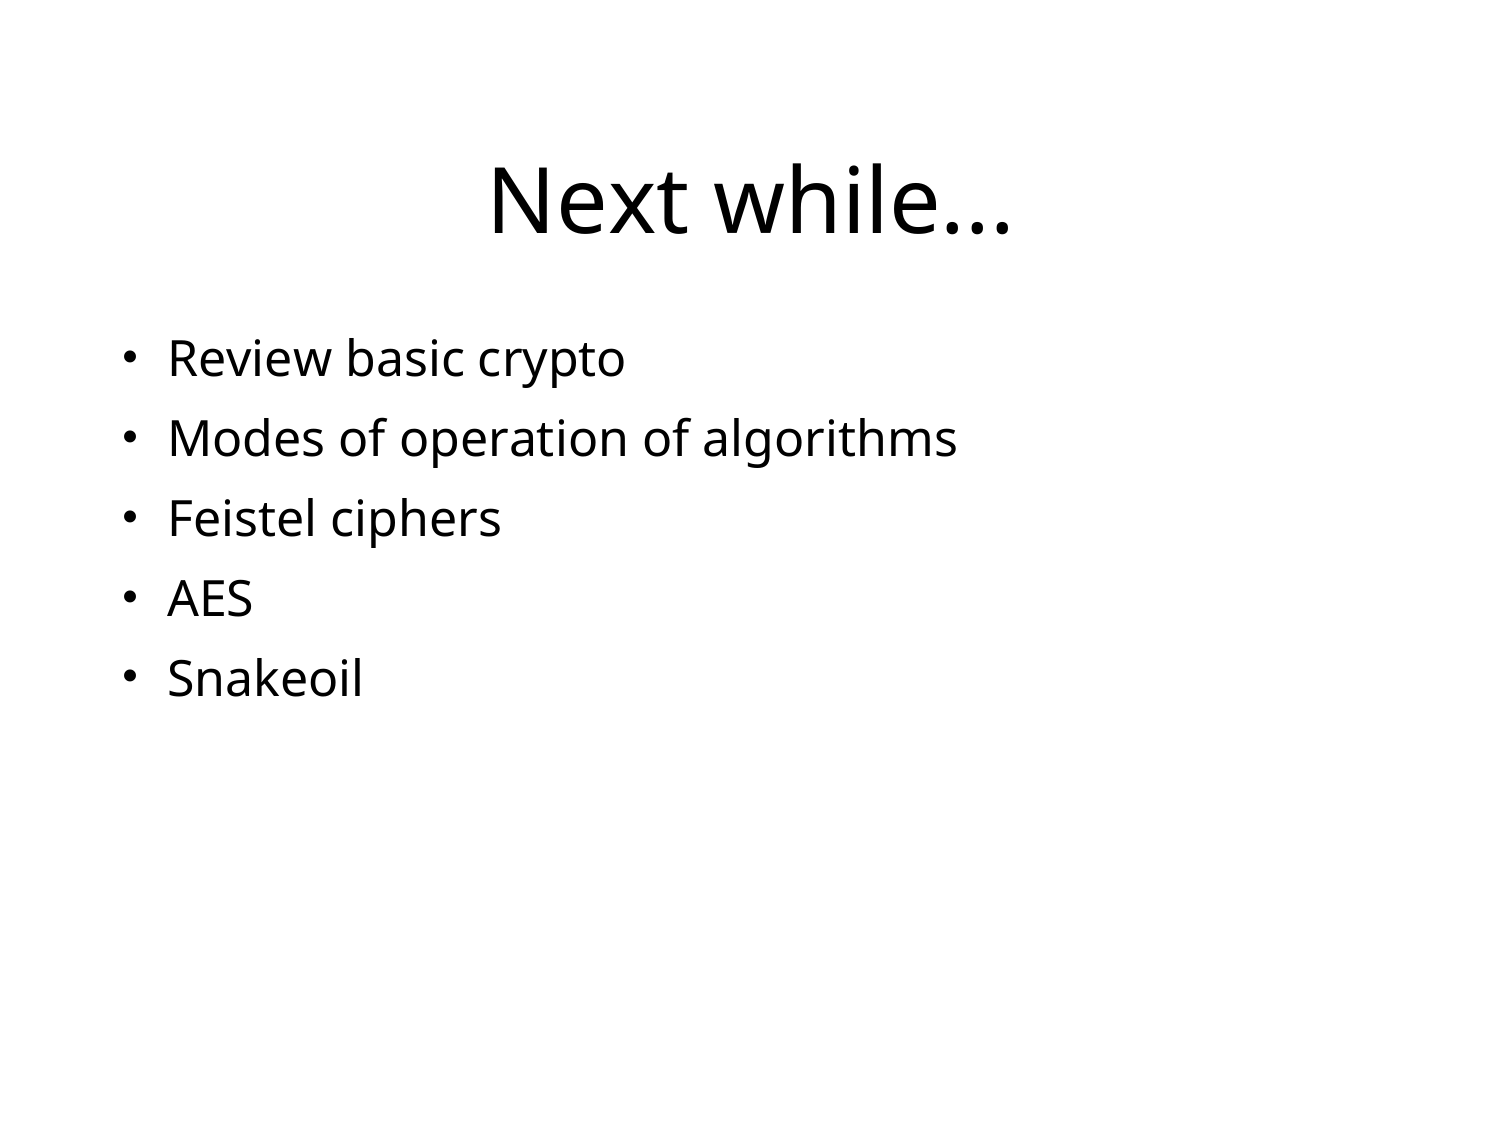

# Next while...
Review basic crypto
Modes of operation of algorithms
Feistel ciphers
AES
Snakeoil